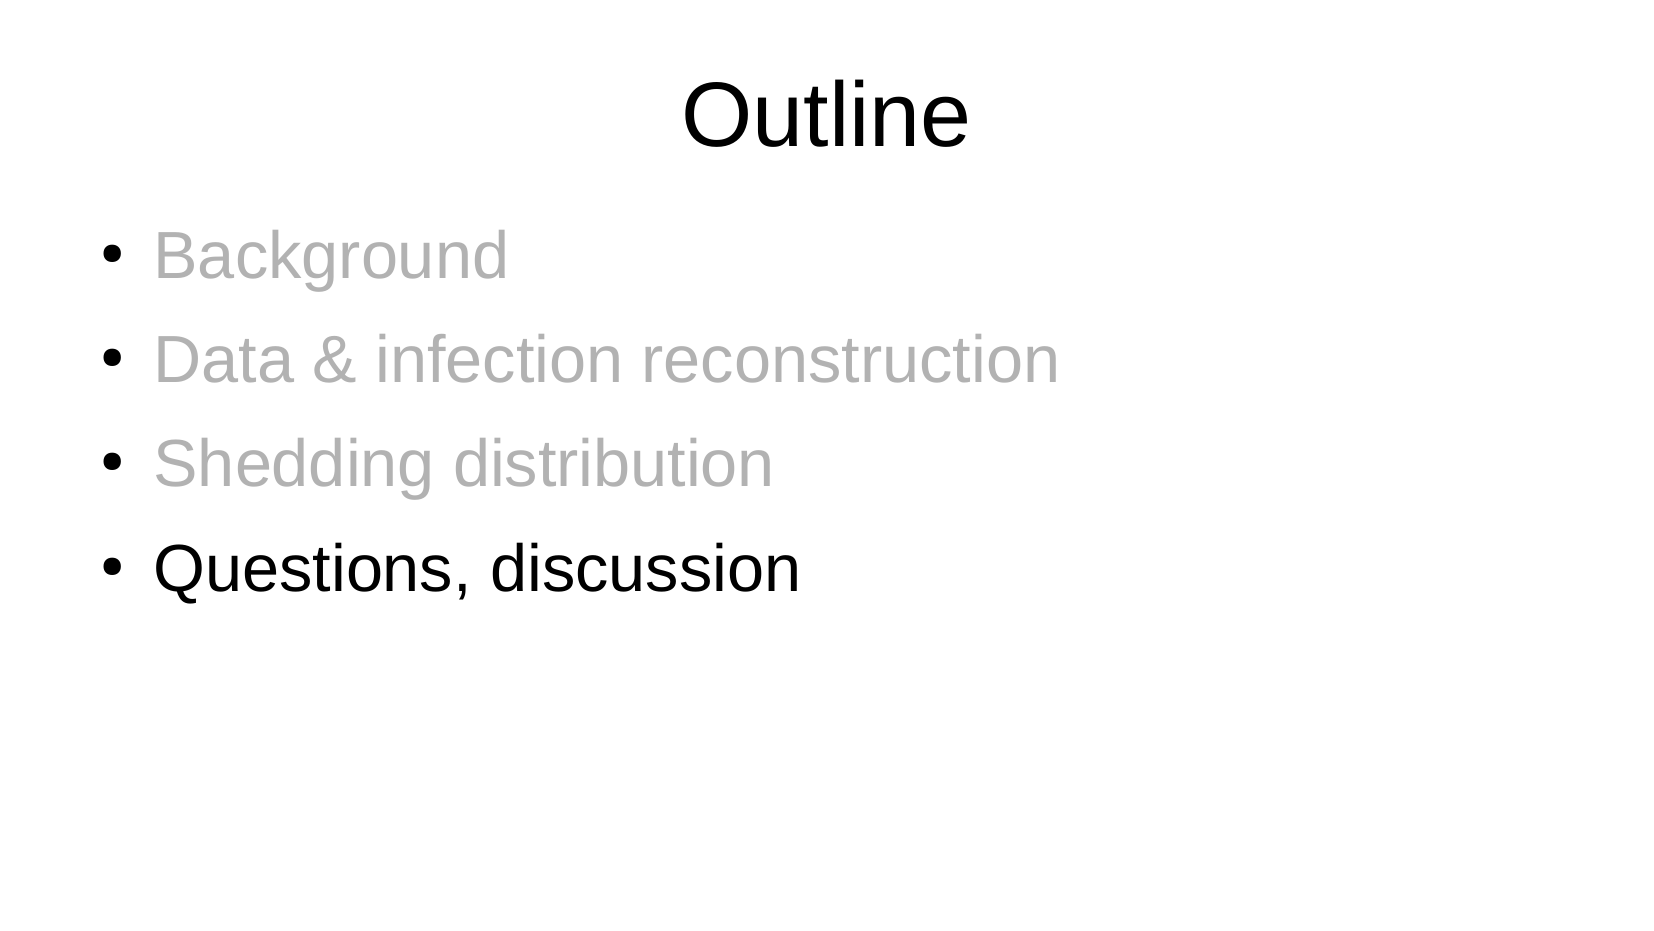

# Outline
Background
Data & infection reconstruction
Shedding distribution
Questions, discussion